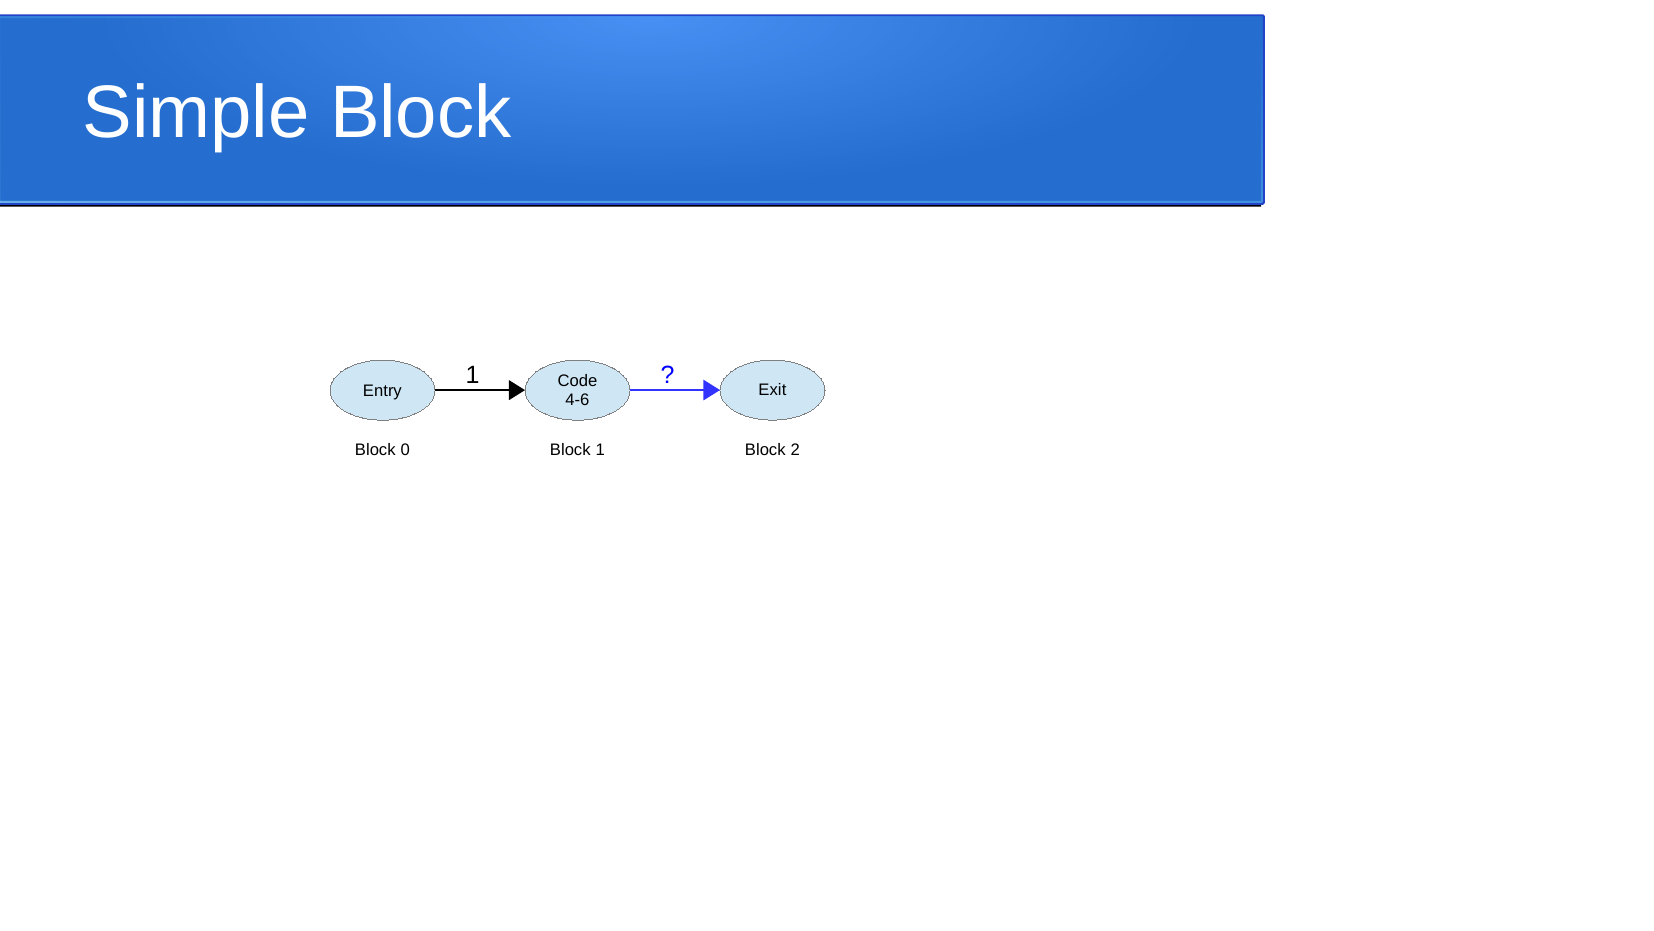

# Simple Block
1
?
Exit
Entry
Code
4-6
Block 0
Block 1
Block 2